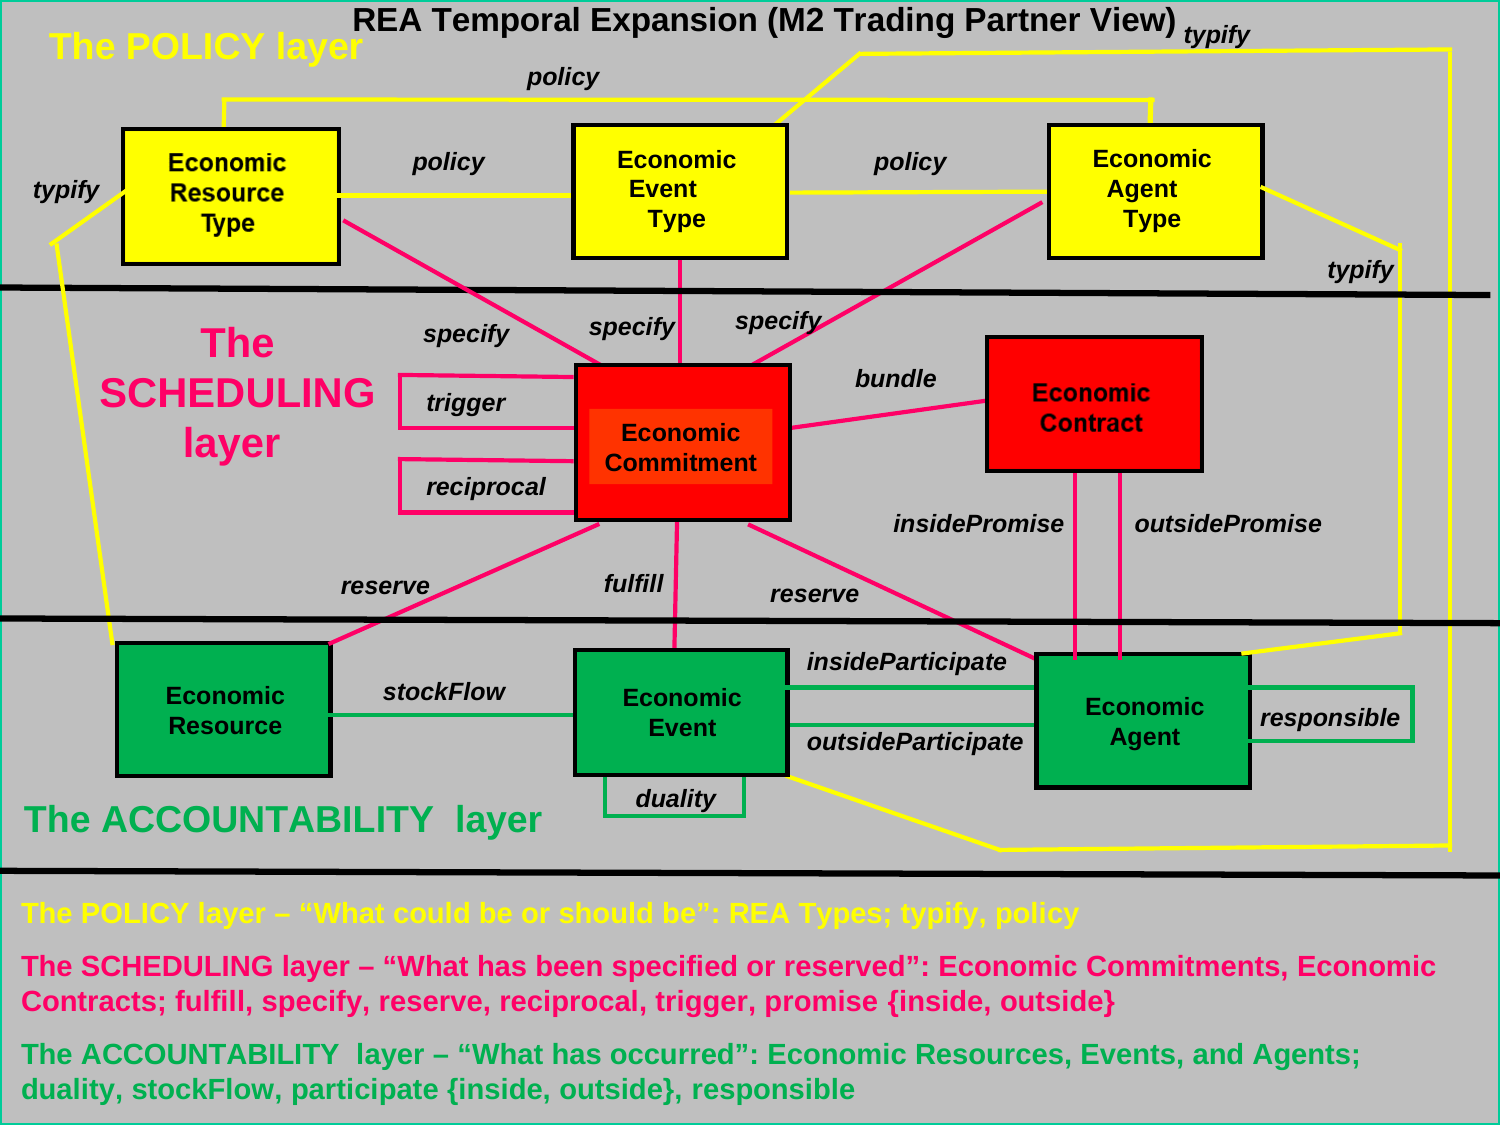

REA Temporal Expansion (M2 Trading Partner View)
typify
The POLICY layer
policy
Economic Agent Type
Economic Event Type
policy
policy
typify
typify
specify
specify
The SCHEDULING layer
specify
bundle
trigger
Economic Commitment
reciprocal
outsidePromise
insidePromise
fulfill
reserve
reserve
insideParticipate
stockFlow
Economic Resource
Economic Event
Economic Agent
responsible
outsideParticipate
duality
The ACCOUNTABILITY layer
The POLICY layer – “What could be or should be”: REA Types; typify, policy
The SCHEDULING layer – “What has been specified or reserved”: Economic Commitments, Economic Contracts; fulfill, specify, reserve, reciprocal, trigger, promise {inside, outside}
The ACCOUNTABILITY layer – “What has occurred”: Economic Resources, Events, and Agents; duality, stockFlow, participate {inside, outside}, responsible